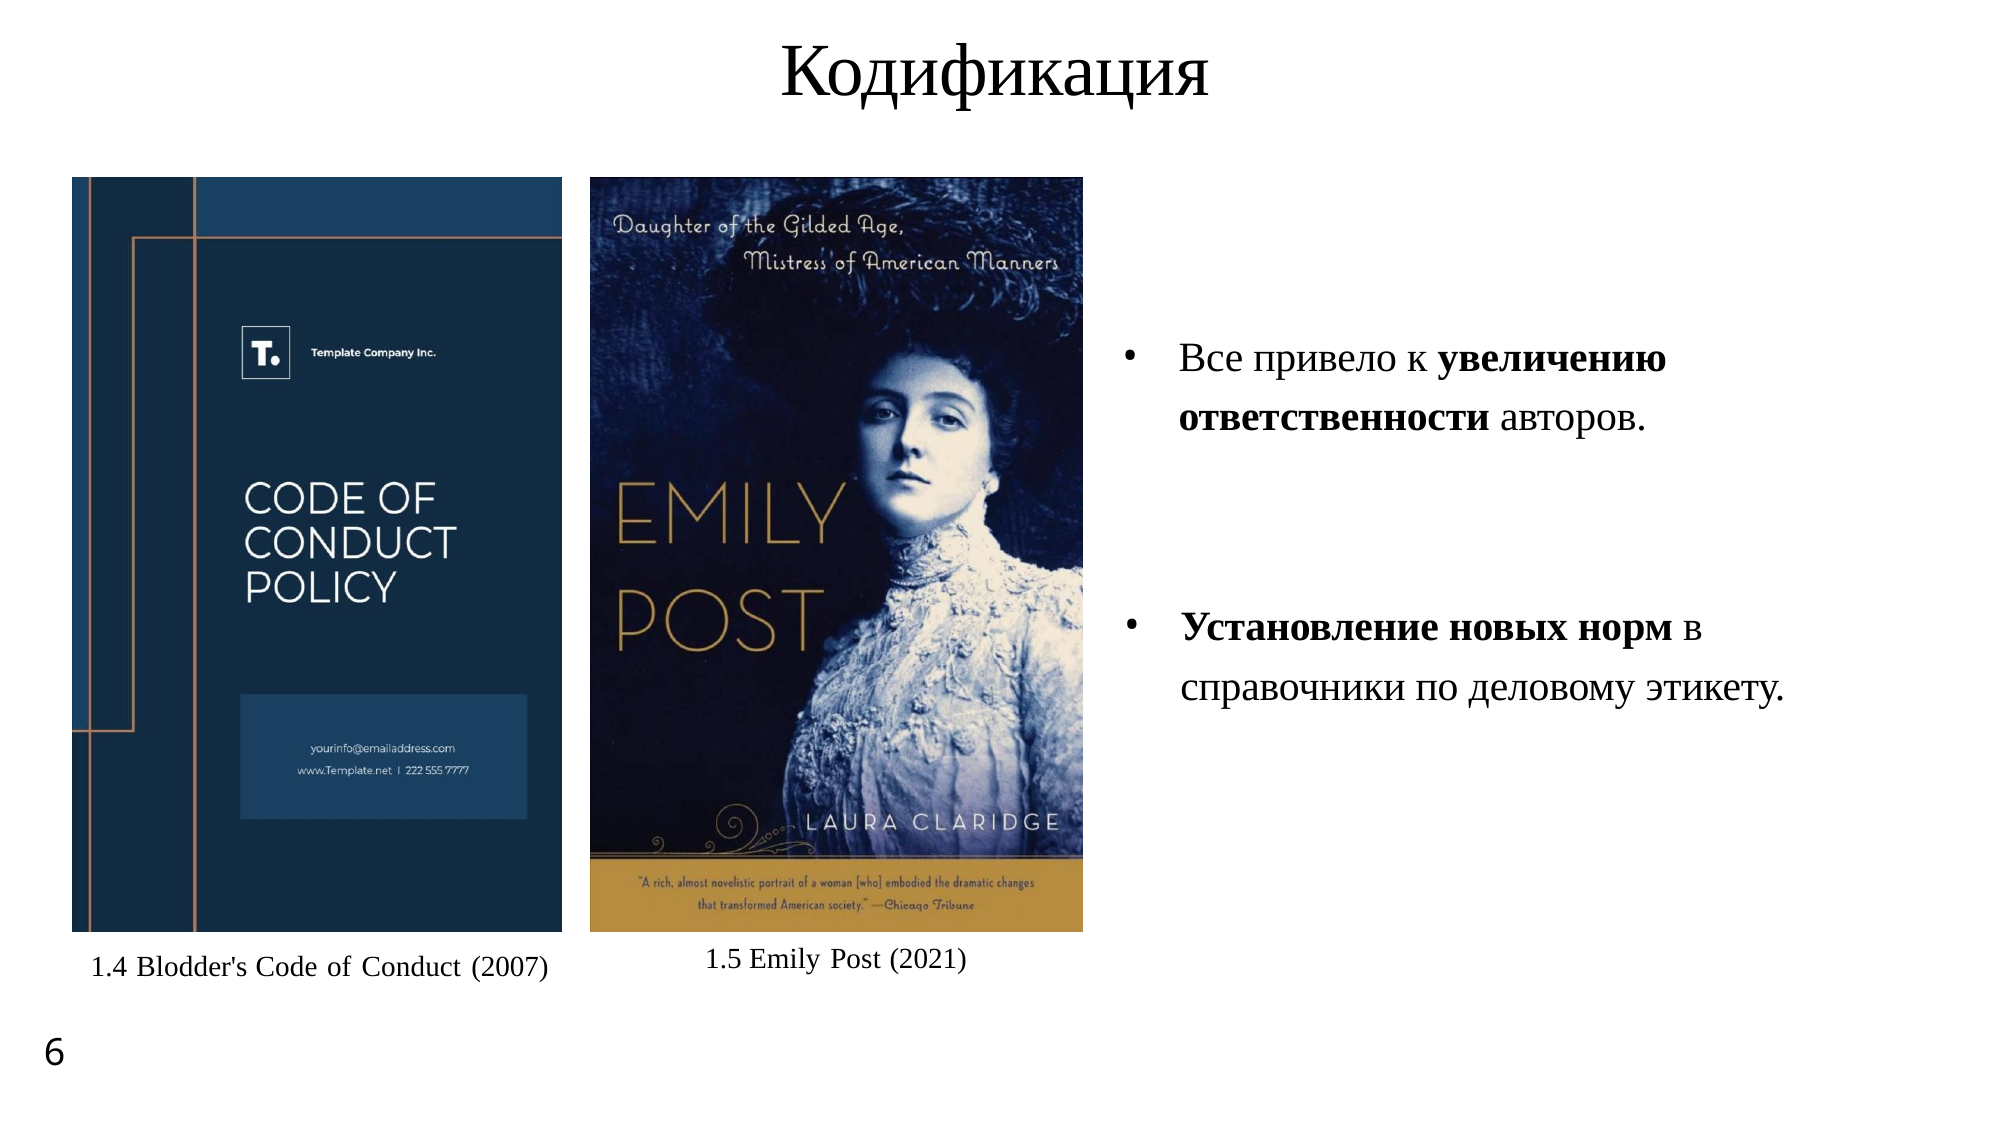

# Кодификация
Все привело к увеличению ответственности авторов.
Установление новых норм в справочники по деловому этикету.
1.5 Emily Post (2021)
1.4 Blodder's Code of Conduct (2007)
6